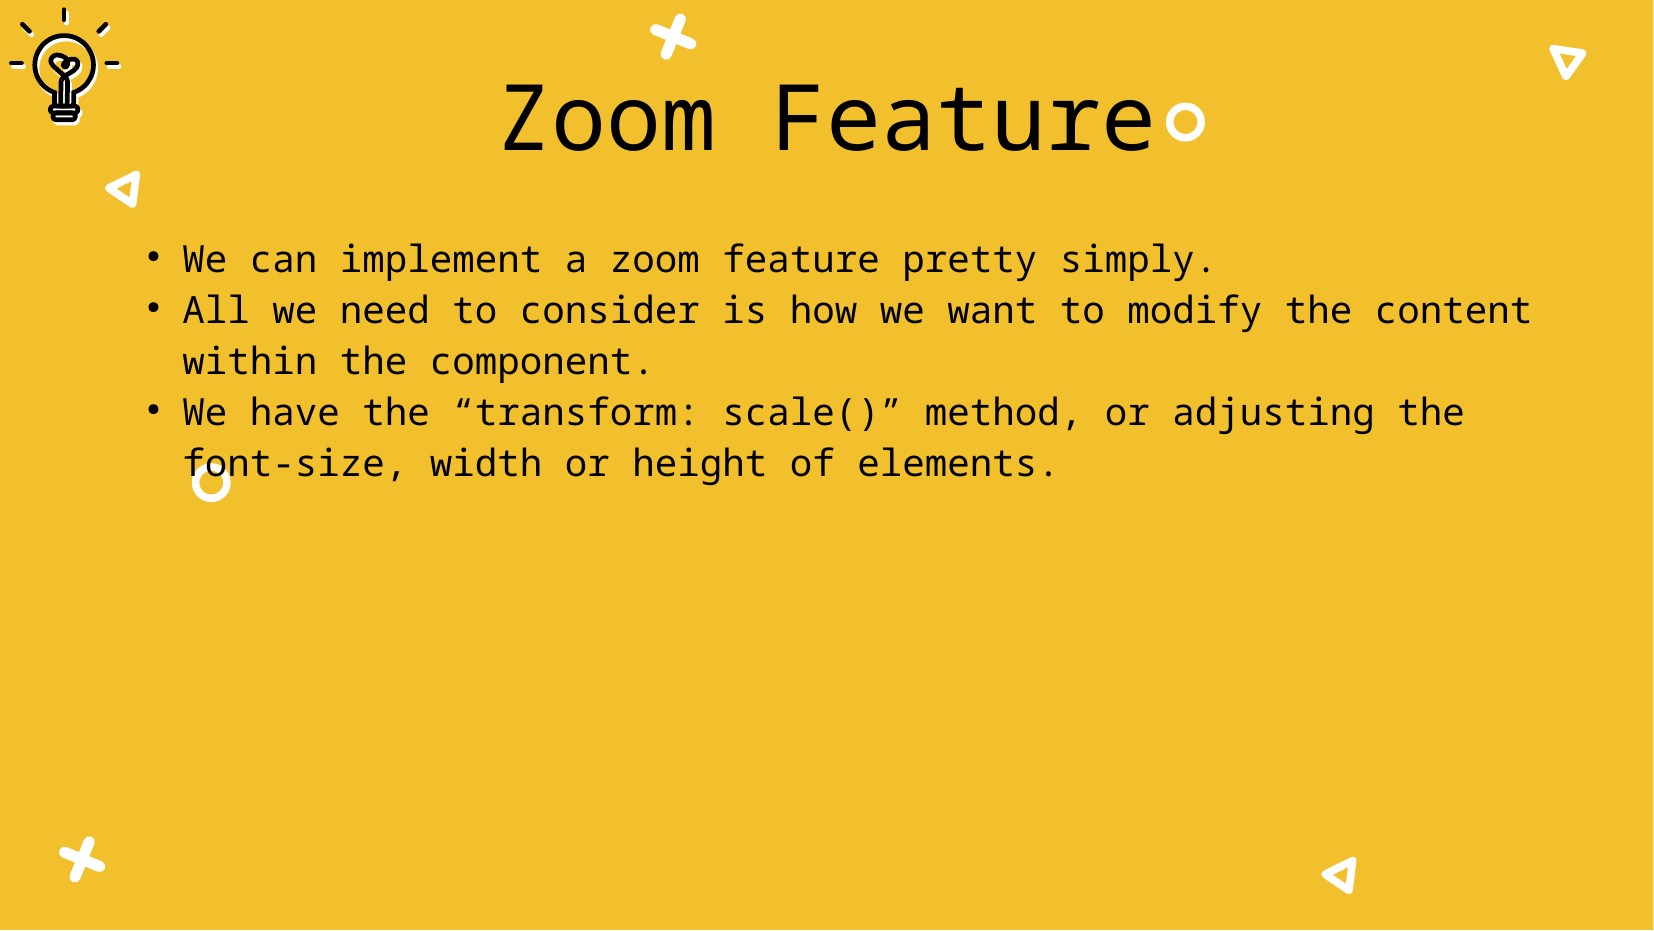

# Zoom Feature
We can implement a zoom feature pretty simply.
All we need to consider is how we want to modify the content
within the component.
We have the “transform: scale()” method, or adjusting the
font-size, width or height of elements.